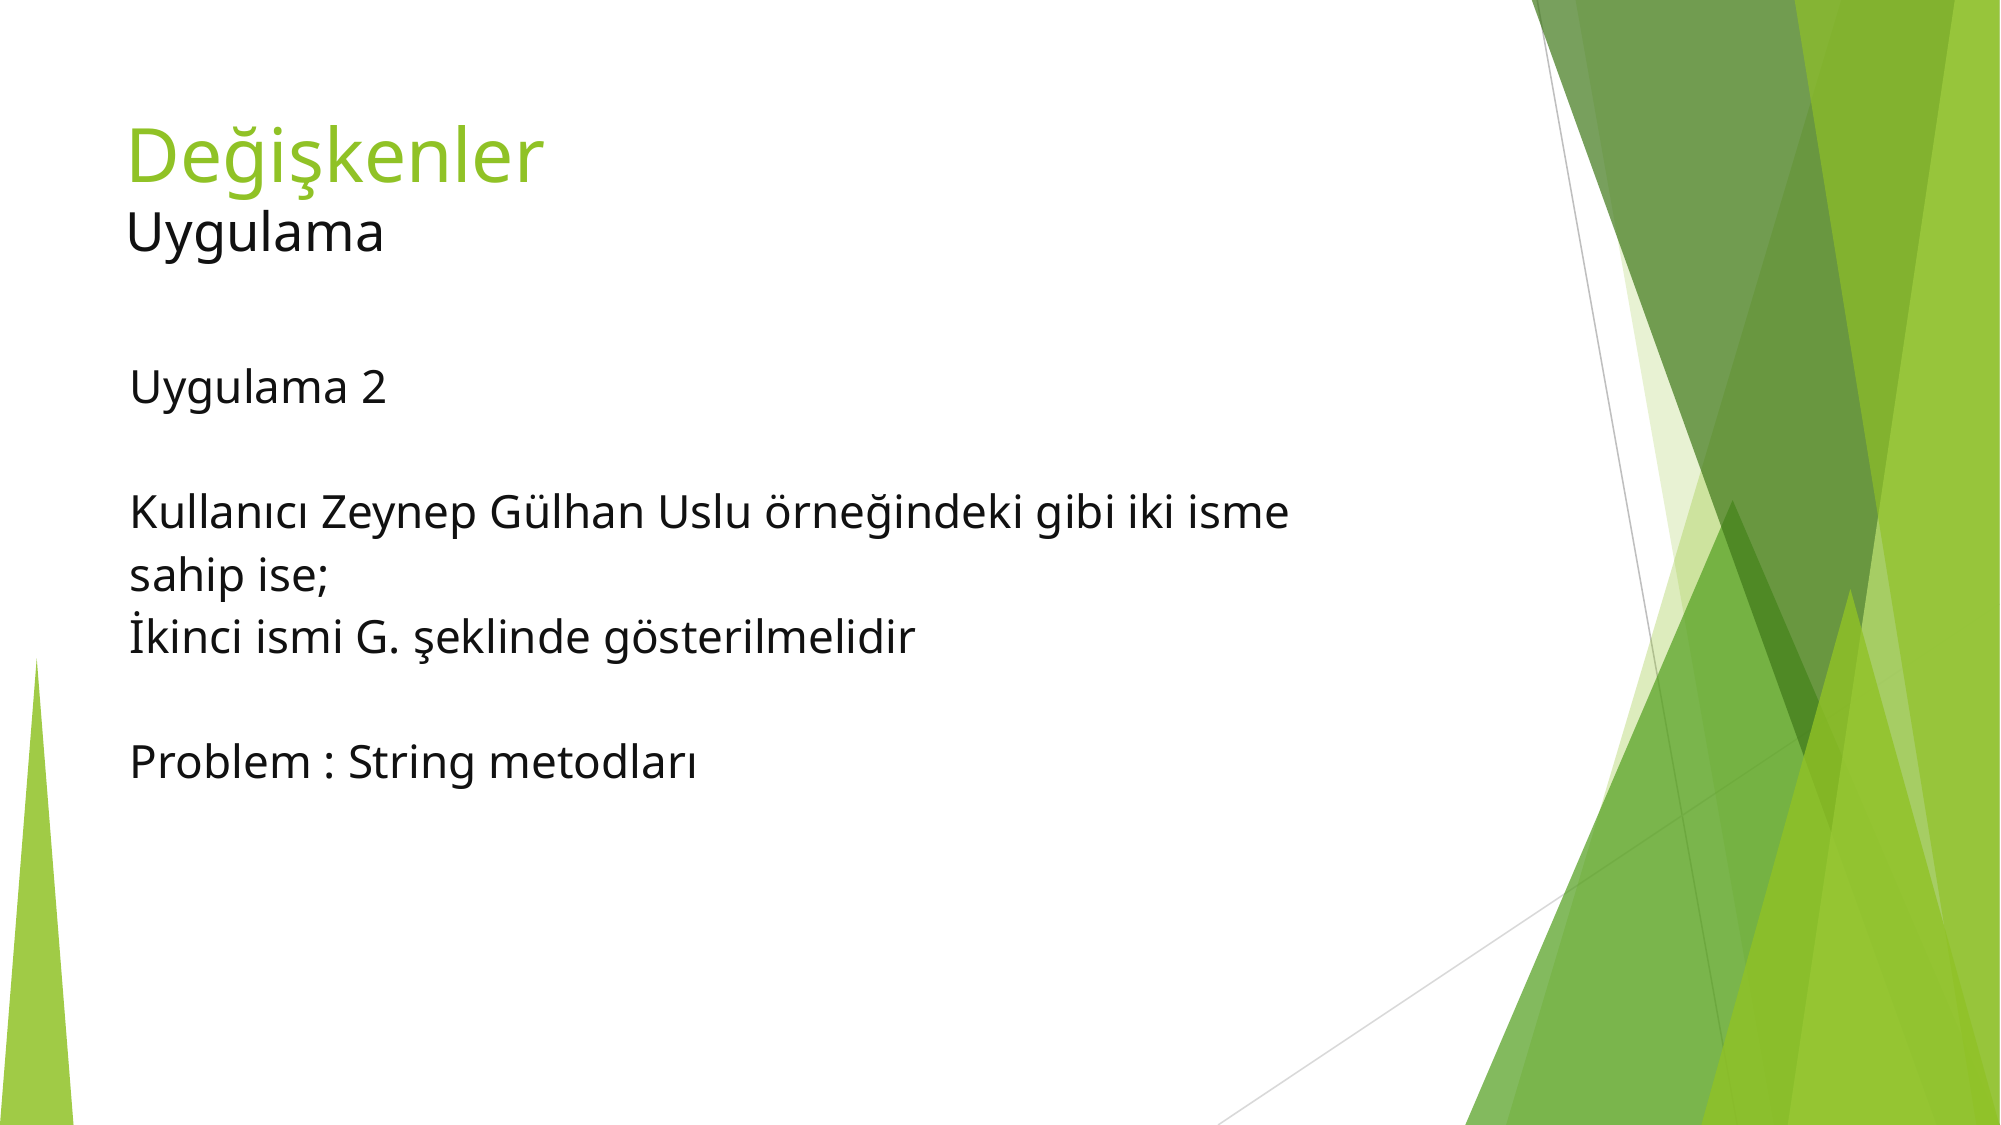

# Değişkenler Uygulama
Uygulama 2
Kullanıcı Zeynep Gülhan Uslu örneğindeki gibi iki isme sahip ise;
İkinci ismi G. şeklinde gösterilmelidir
Problem : String metodları